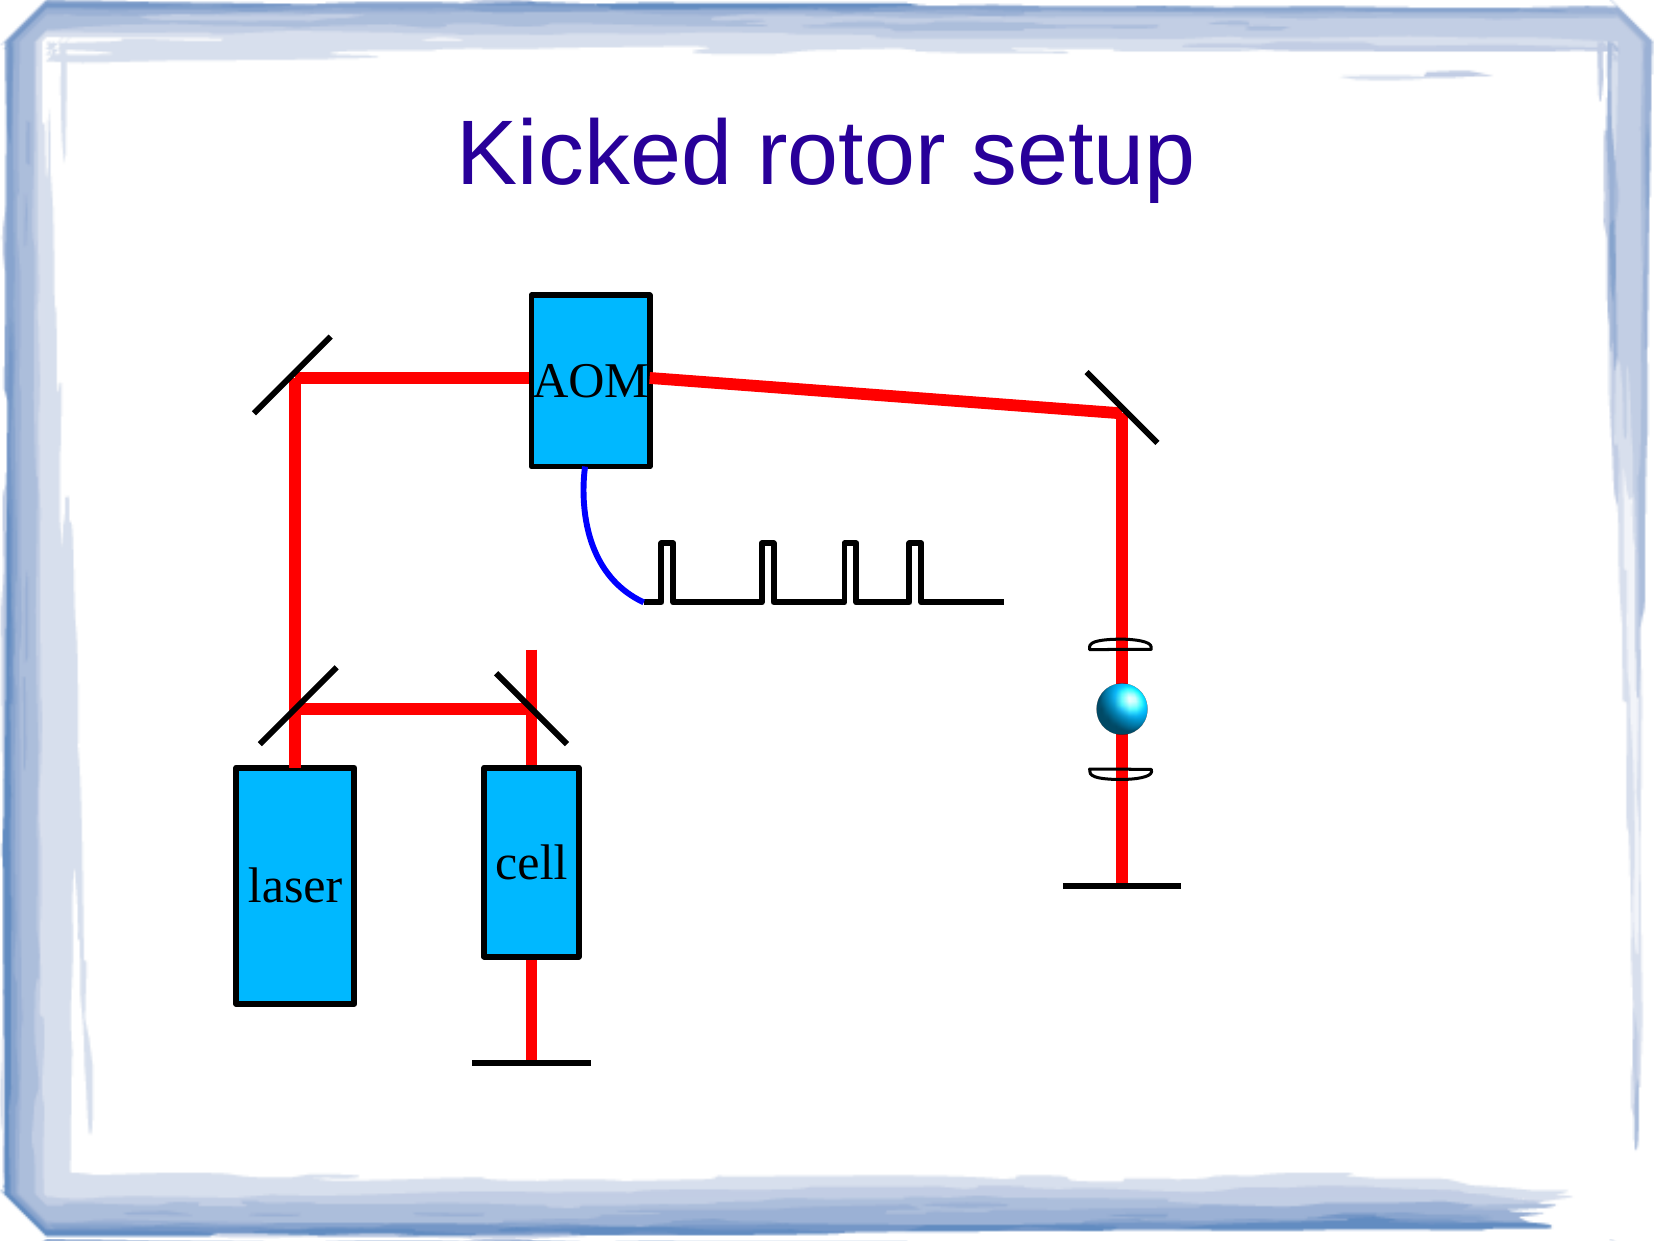

# Kicked rotor setup
AOM
laser
cell